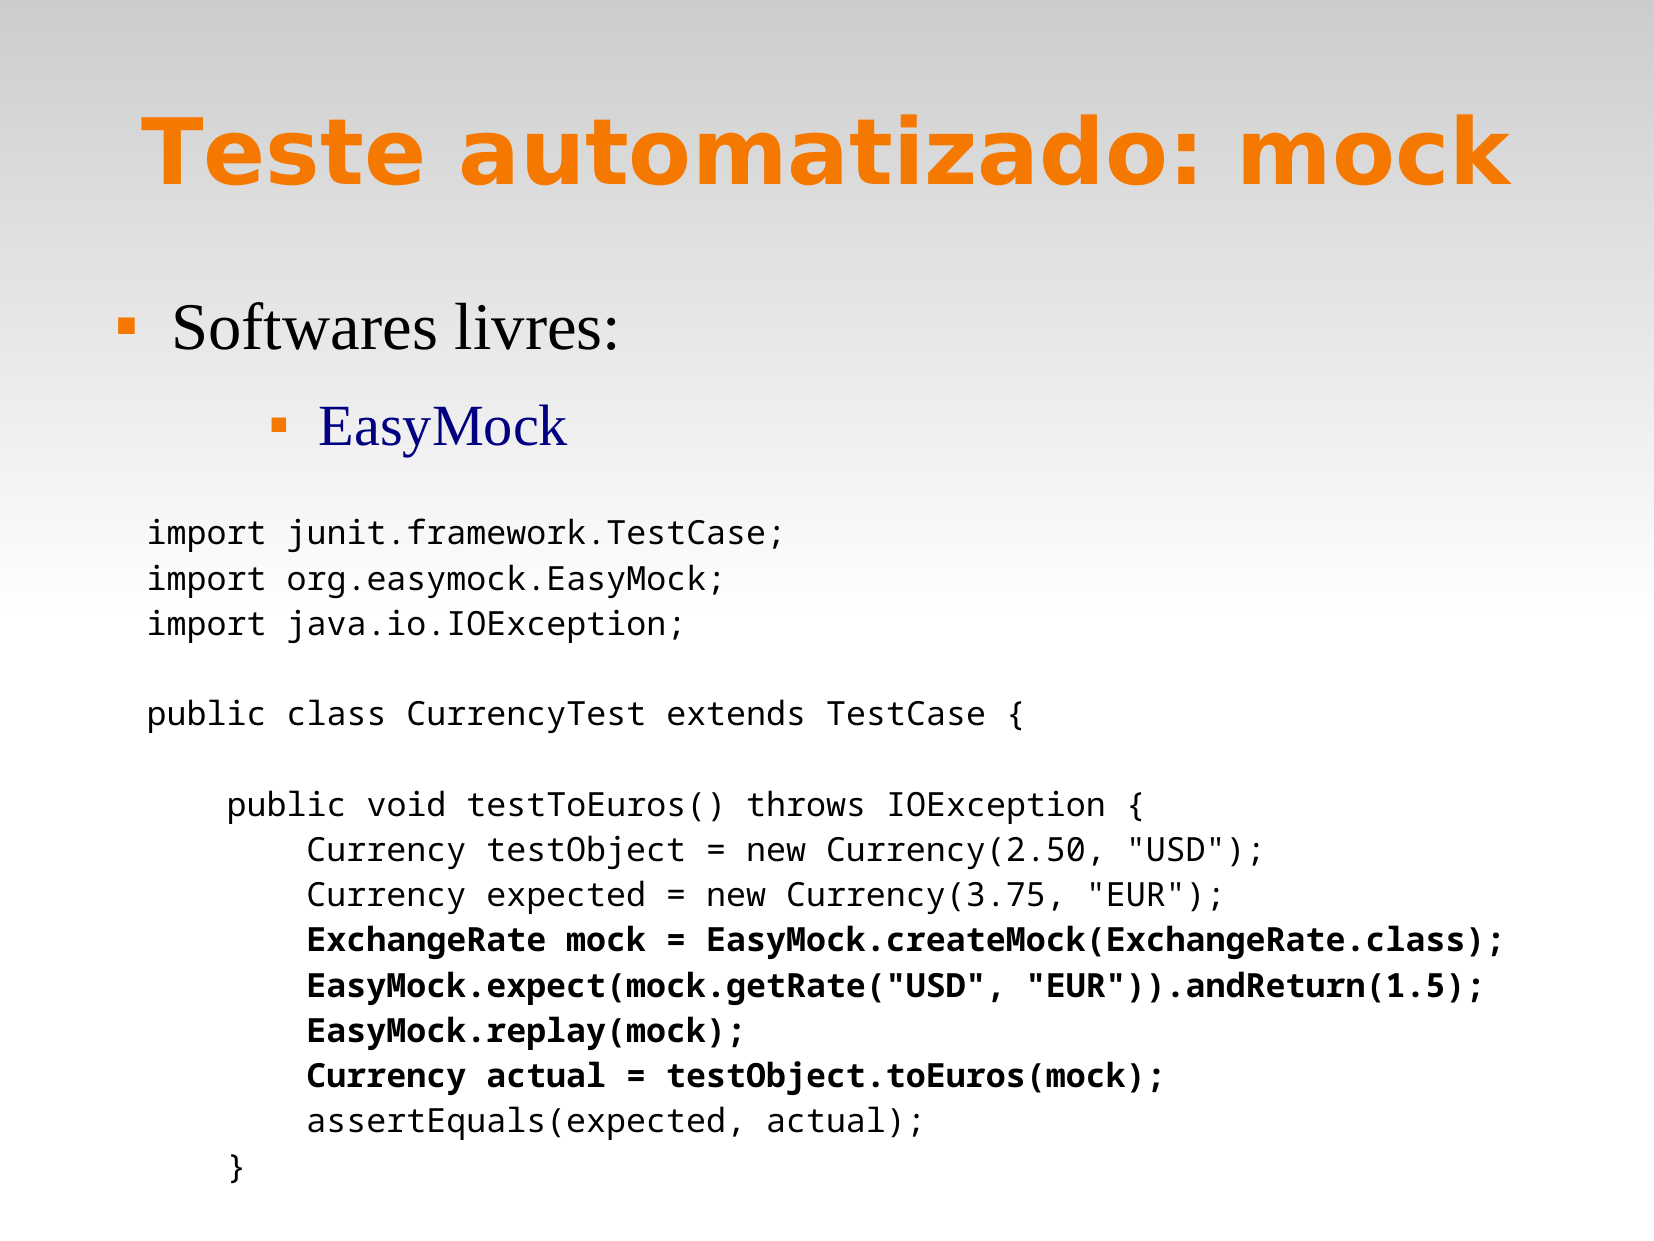

# Teste automatizado: mock
Softwares livres:
EasyMock
import junit.framework.TestCase;
import org.easymock.EasyMock;
import java.io.IOException;
public class CurrencyTest extends TestCase {
 public void testToEuros() throws IOException {
 Currency testObject = new Currency(2.50, "USD");
 Currency expected = new Currency(3.75, "EUR");
 ExchangeRate mock = EasyMock.createMock(ExchangeRate.class);
 EasyMock.expect(mock.getRate("USD", "EUR")).andReturn(1.5);
 EasyMock.replay(mock);
 Currency actual = testObject.toEuros(mock);
 assertEquals(expected, actual);
 }
}